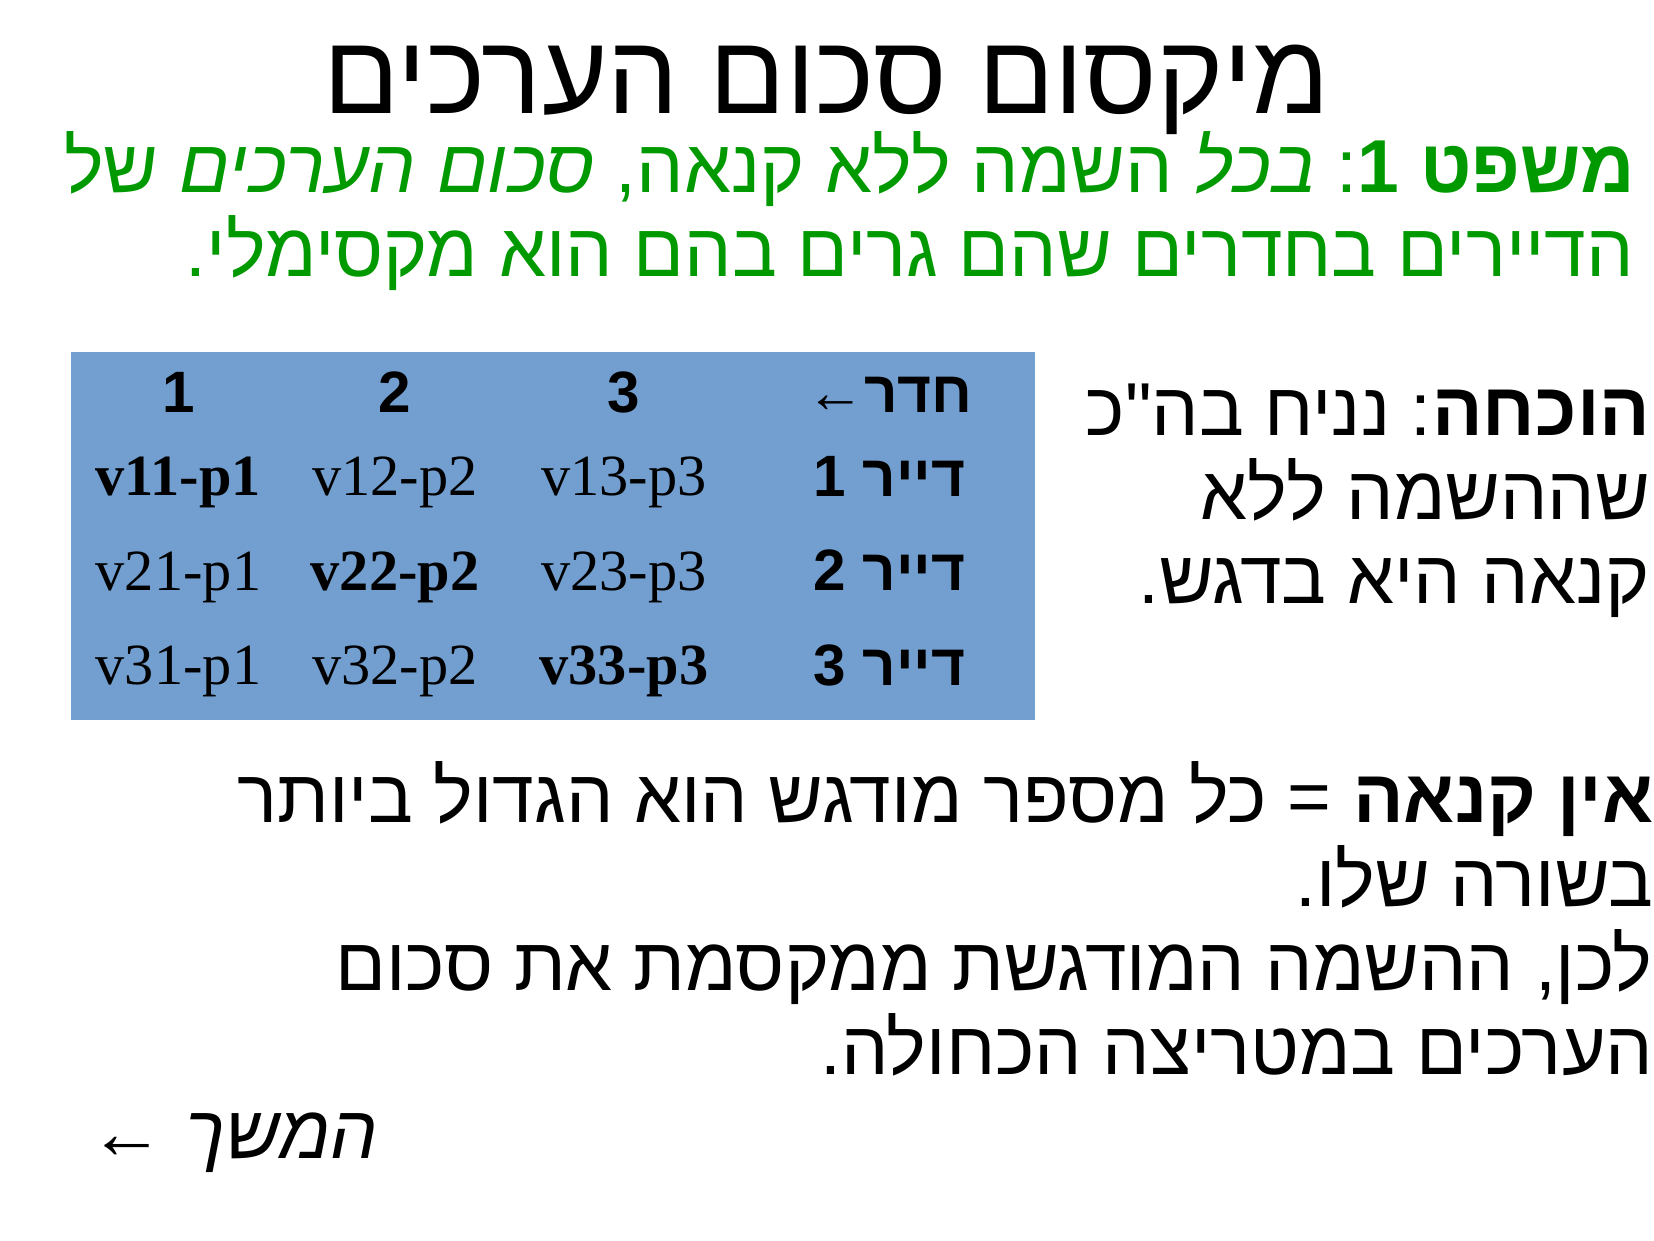

# מיקסום סכום הערכים
משפט 1: בכל השמה ללא קנאה, סכום הערכים של הדיירים בחדרים שהם גרים בהם הוא מקסימלי.
| 1 | 2 | 3 | חדר← |
| --- | --- | --- | --- |
| v11-p1 | v12-p2 | v13-p3 | דייר 1 |
| v21-p1 | v22-p2 | v23-p3 | דייר 2 |
| v31-p1 | v32-p2 | v33-p3 | דייר 3 |
הוכחה: נניח בה"כ שההשמה ללא קנאה היא בדגש.
אין קנאה = כל מספר מודגש הוא הגדול ביותר בשורה שלו.
לכן, ההשמה המודגשת ממקסמת את סכום הערכים במטריצה הכחולה.
המשך ←